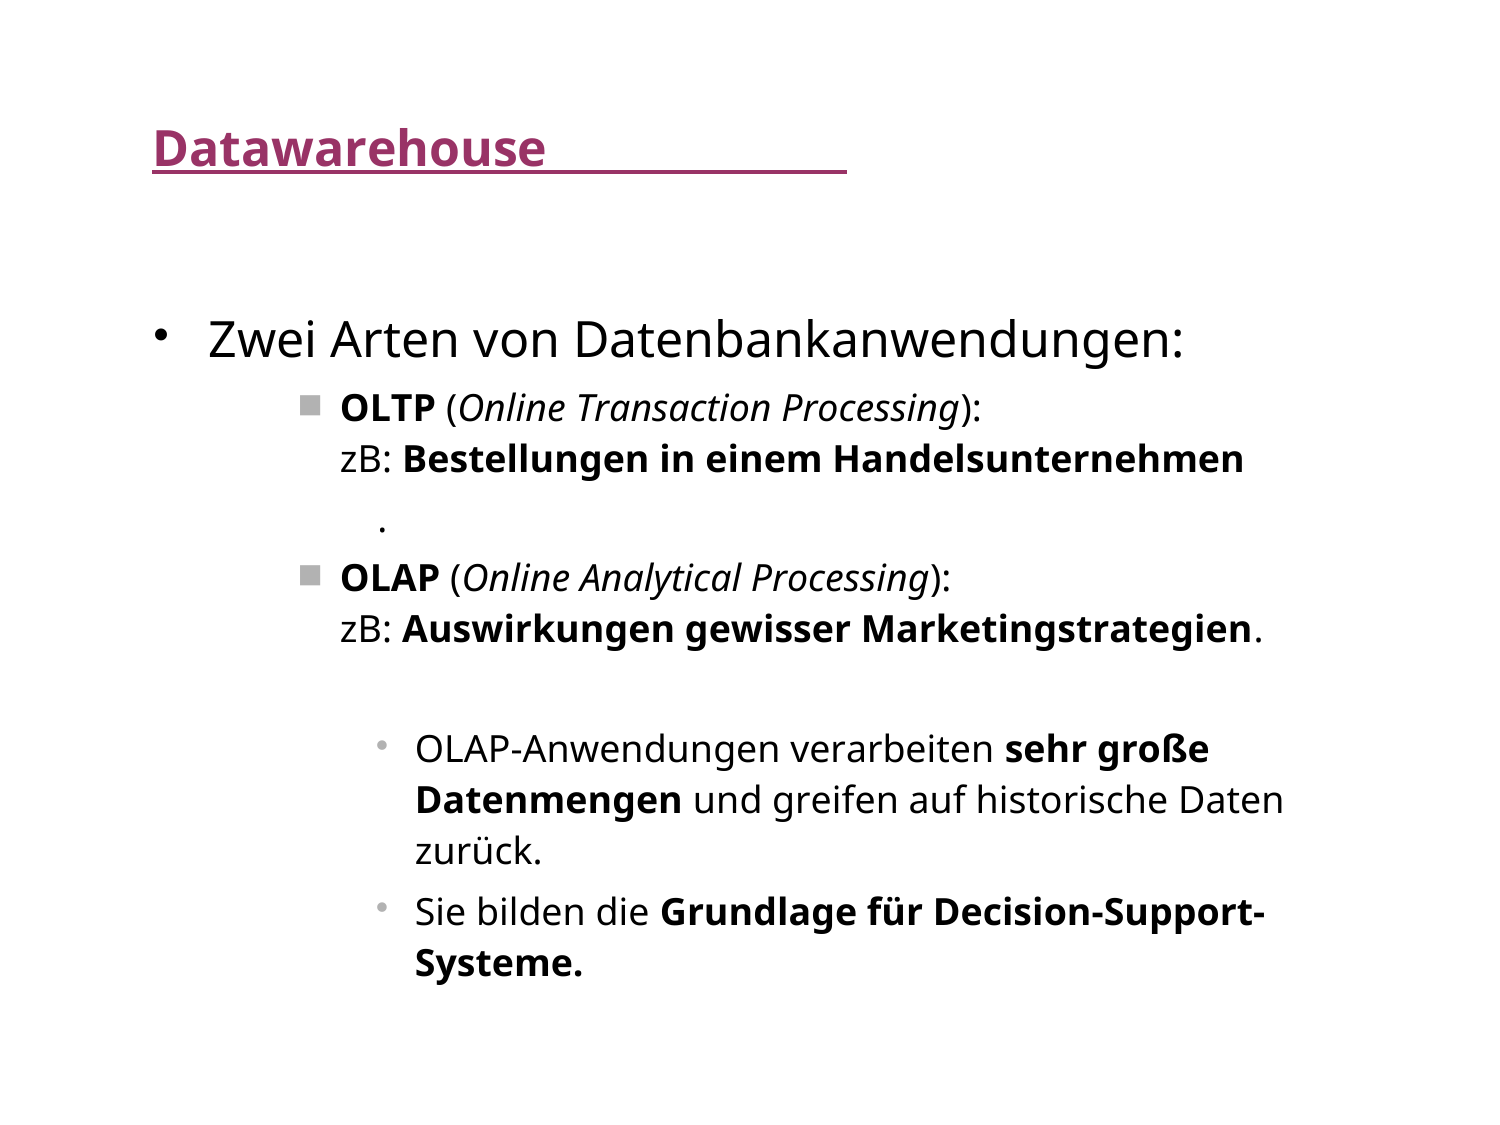

# Datawarehouse
Zwei Arten von Datenbankanwendungen:
OLTP (Online Transaction Processing):
zB: Bestellungen in einem Handelsunternehmen
.
OLAP (Online Analytical Processing):
zB: Auswirkungen gewisser Marketingstrategien.
OLAP-Anwendungen verarbeiten sehr große Datenmengen und greifen auf historische Daten zurück.
Sie bilden die Grundlage für Decision-Support-Systeme.